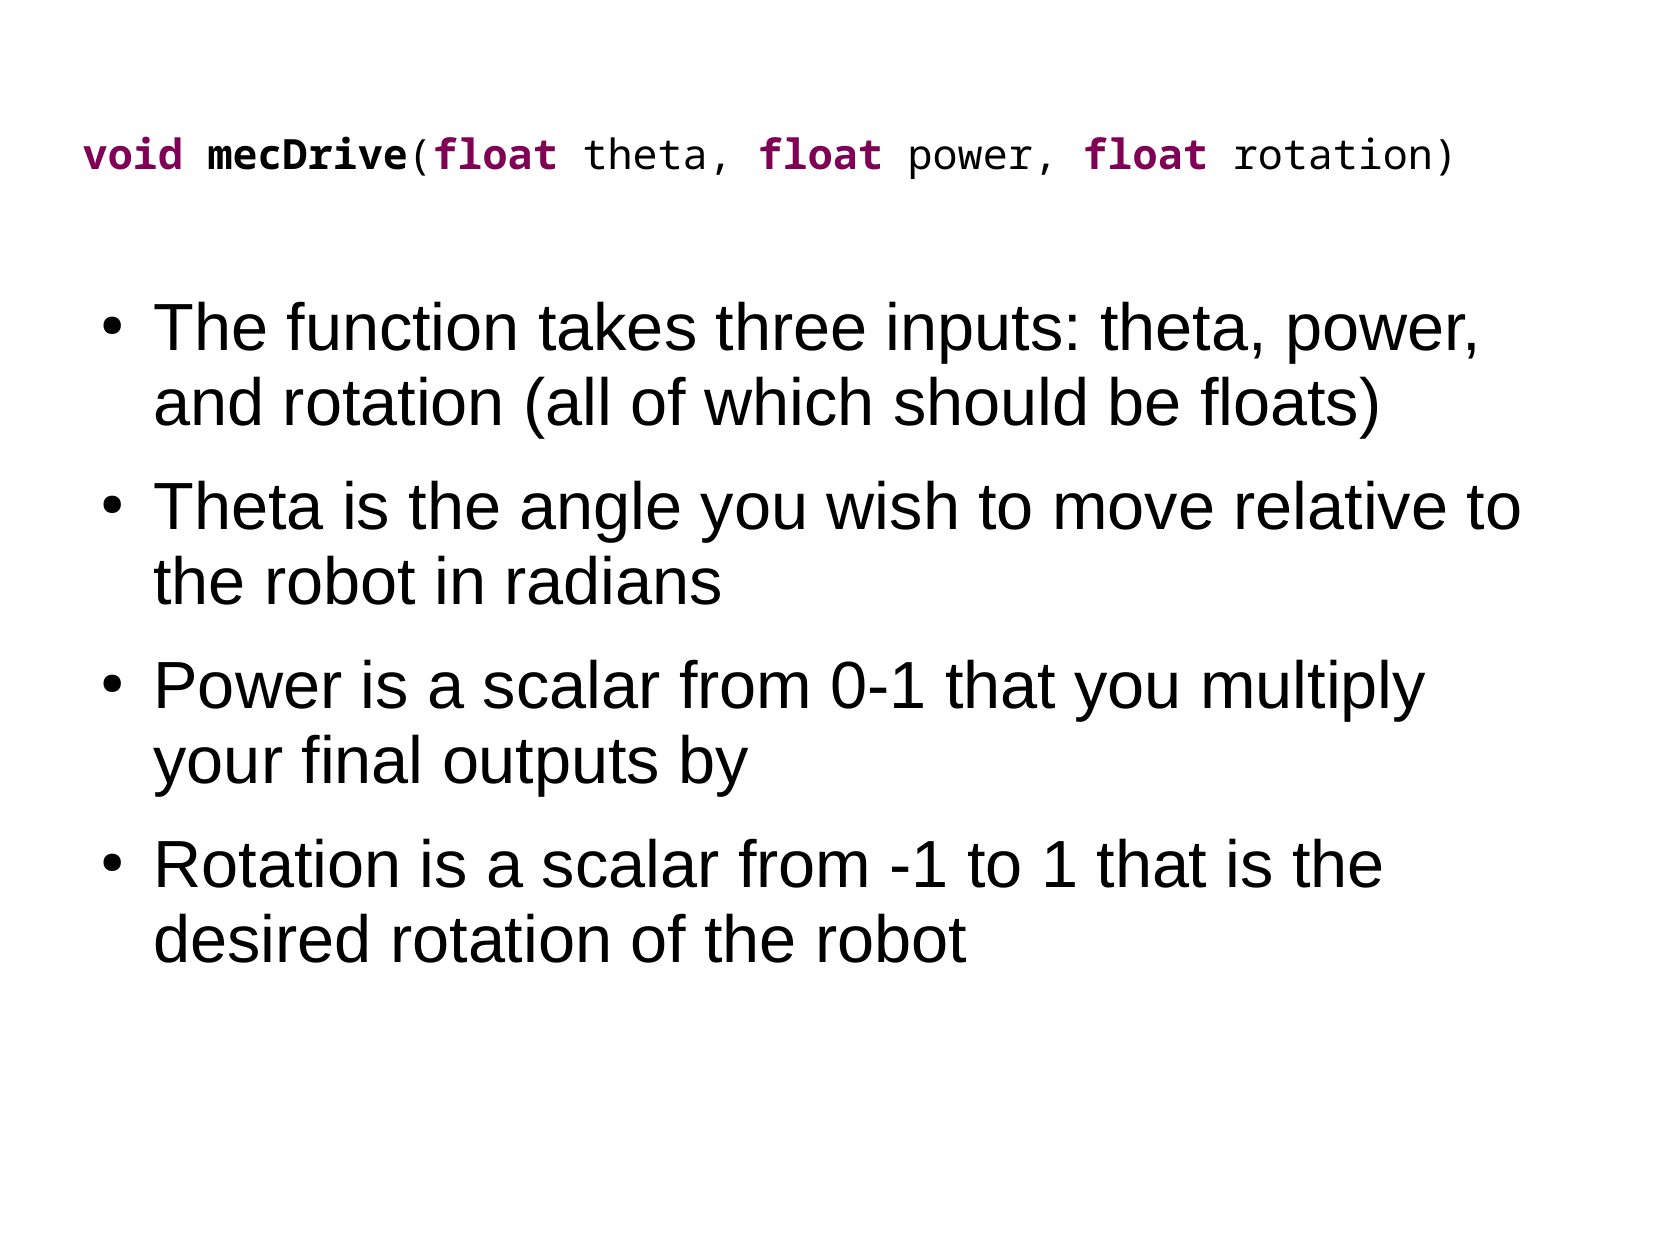

# void mecDrive(float theta, float power, float rotation)
The function takes three inputs: theta, power, and rotation (all of which should be floats)
Theta is the angle you wish to move relative to the robot in radians
Power is a scalar from 0-1 that you multiply your final outputs by
Rotation is a scalar from -1 to 1 that is the desired rotation of the robot